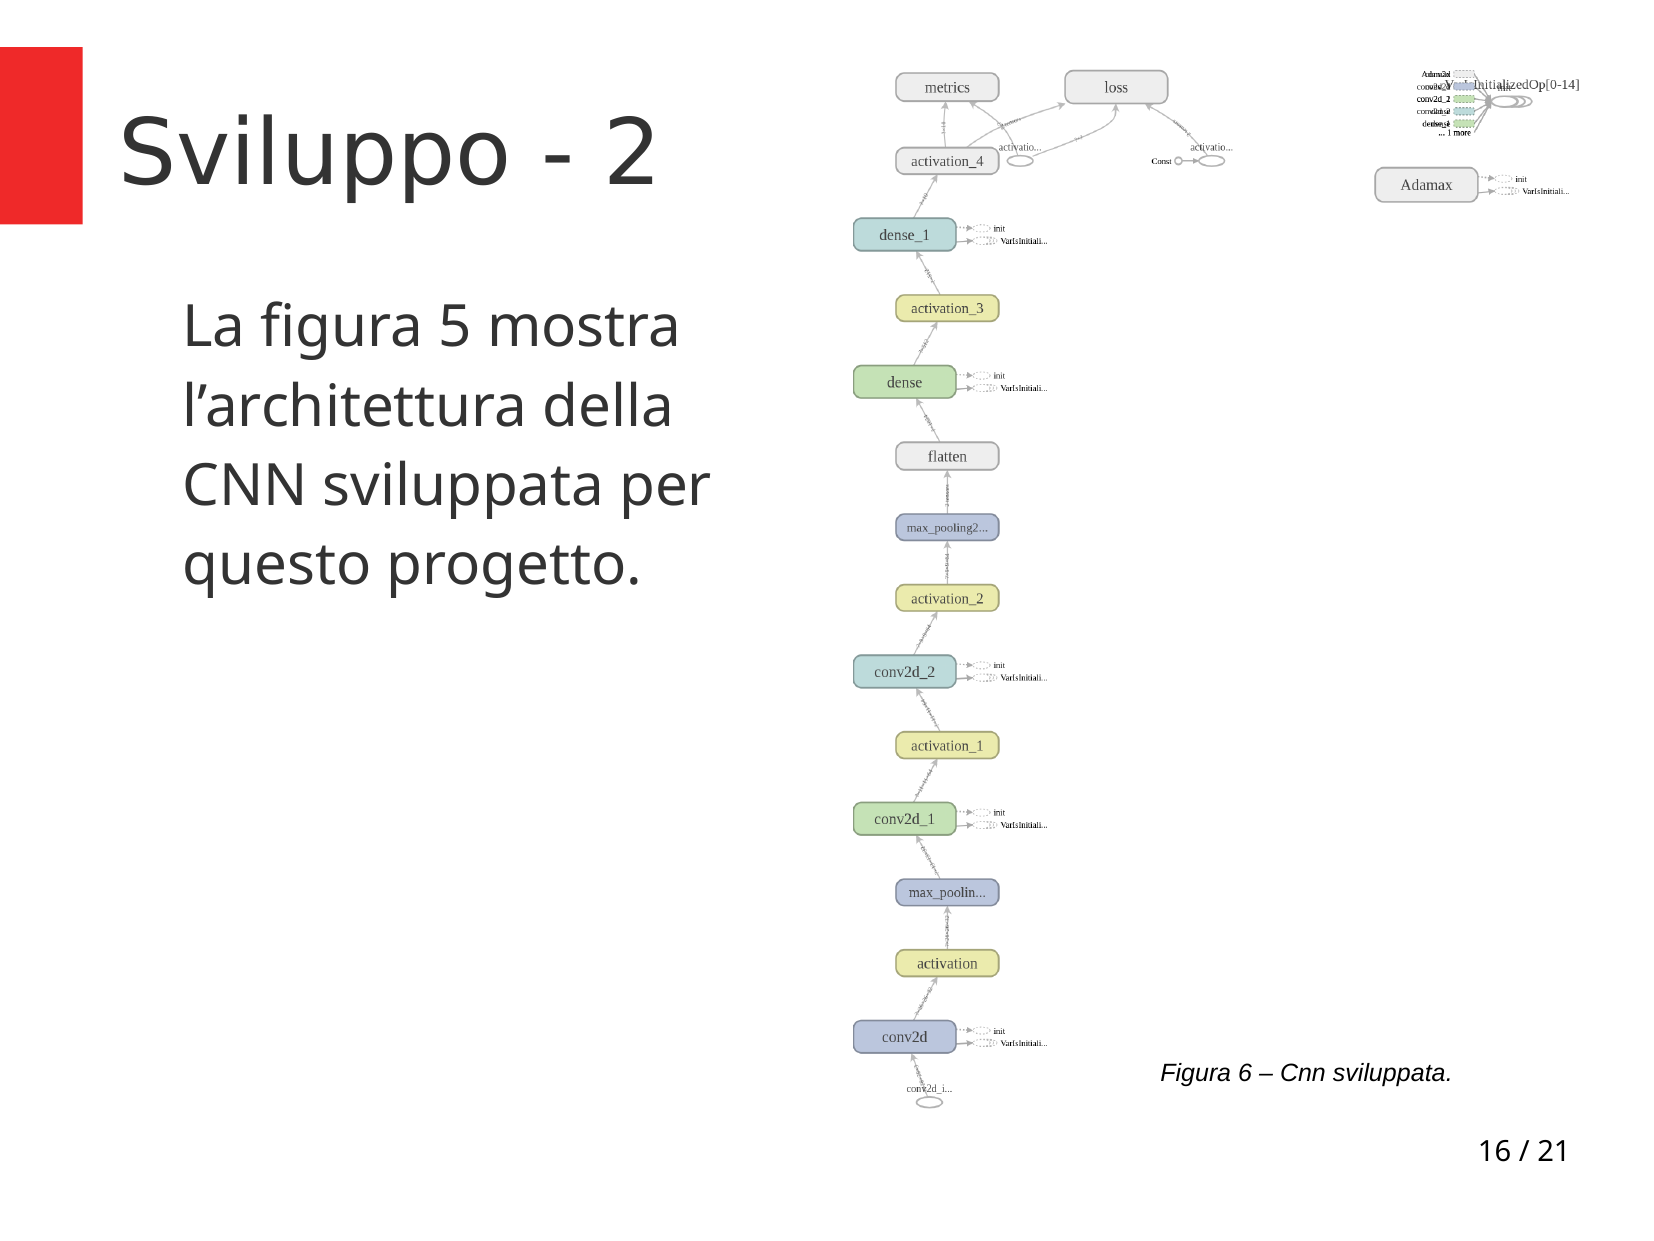

# Sviluppo - 2
La figura 5 mostra l’architettura della CNN sviluppata per questo progetto.
Figura 6 – Cnn sviluppata.
16